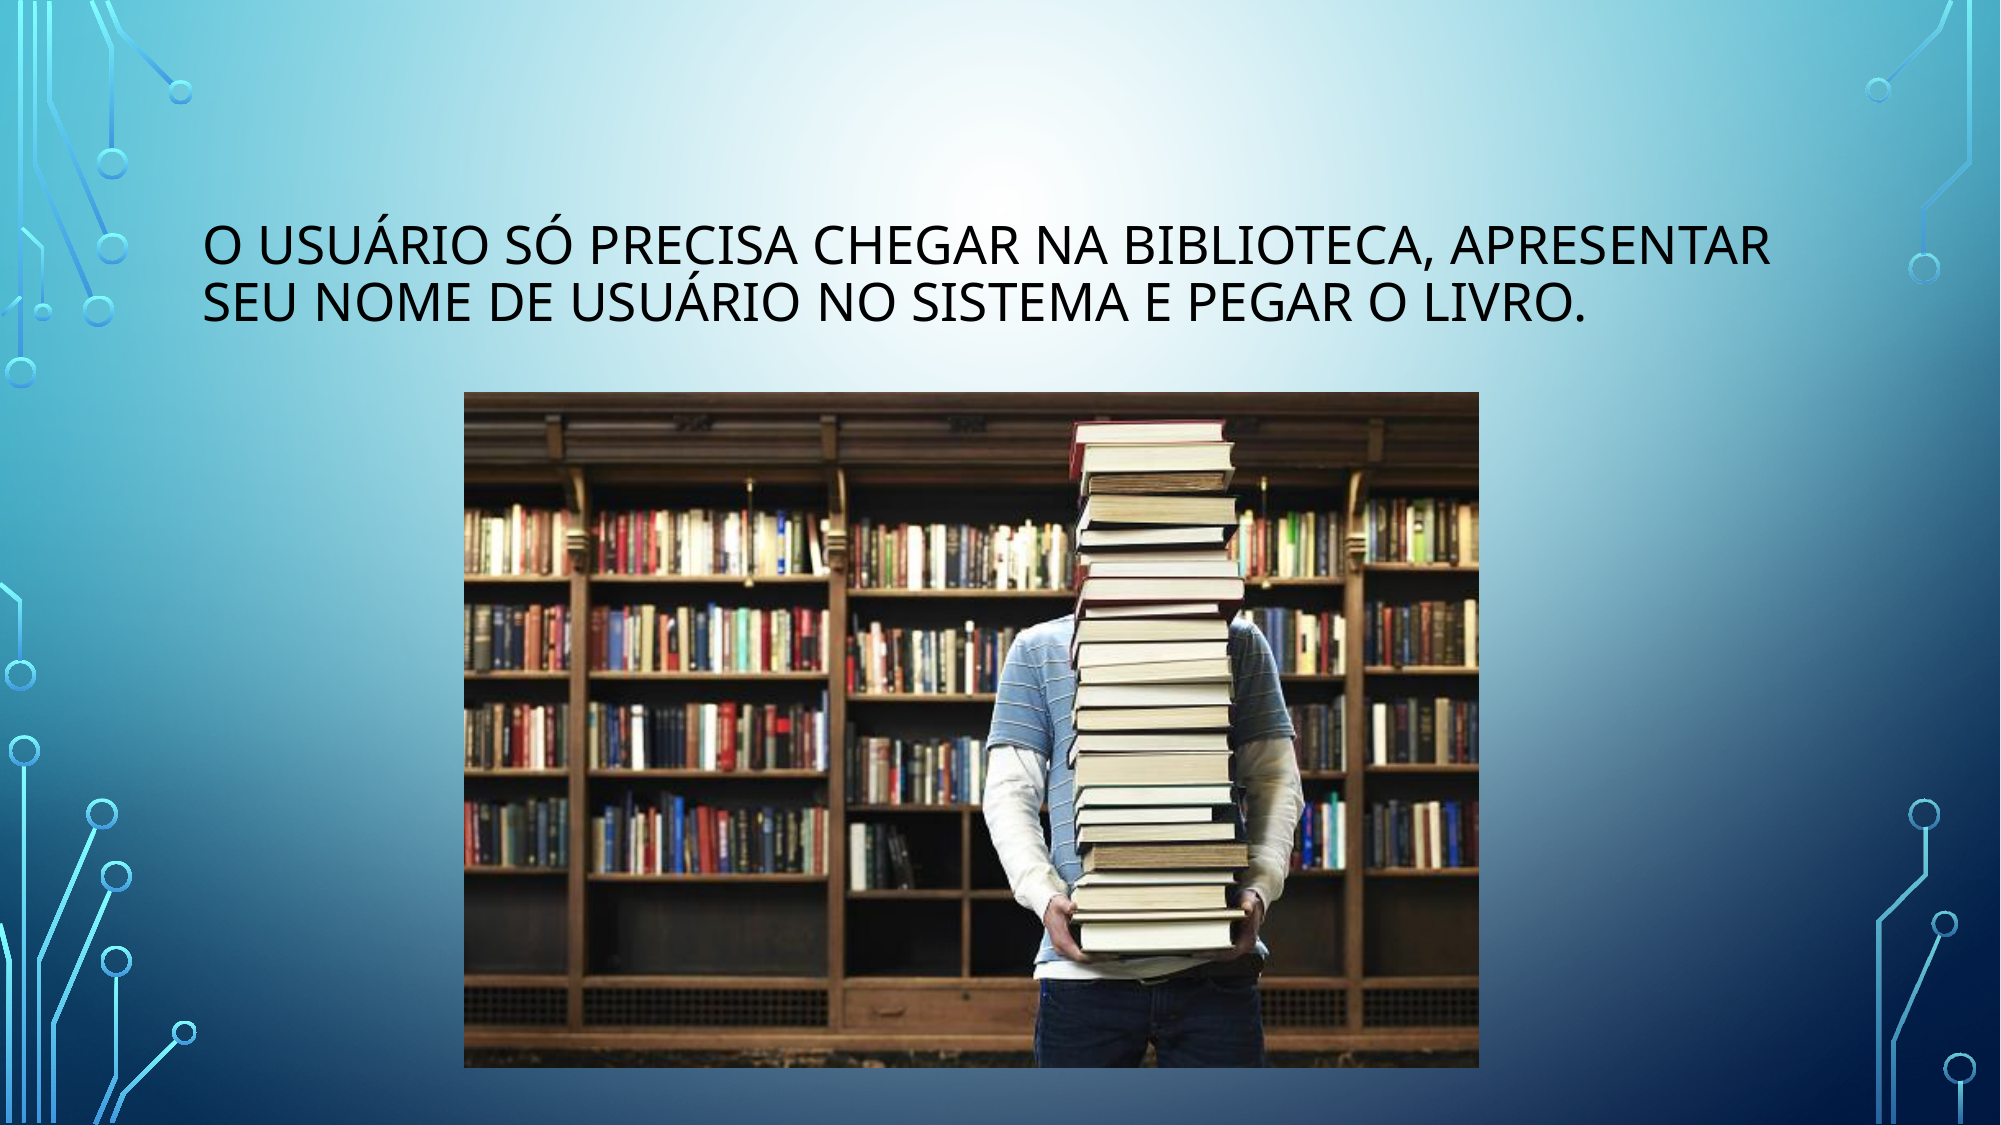

# O usuário só precisa chegar na biblioteca, apresentar seu nome de usuário no sistema e pegar o livro.